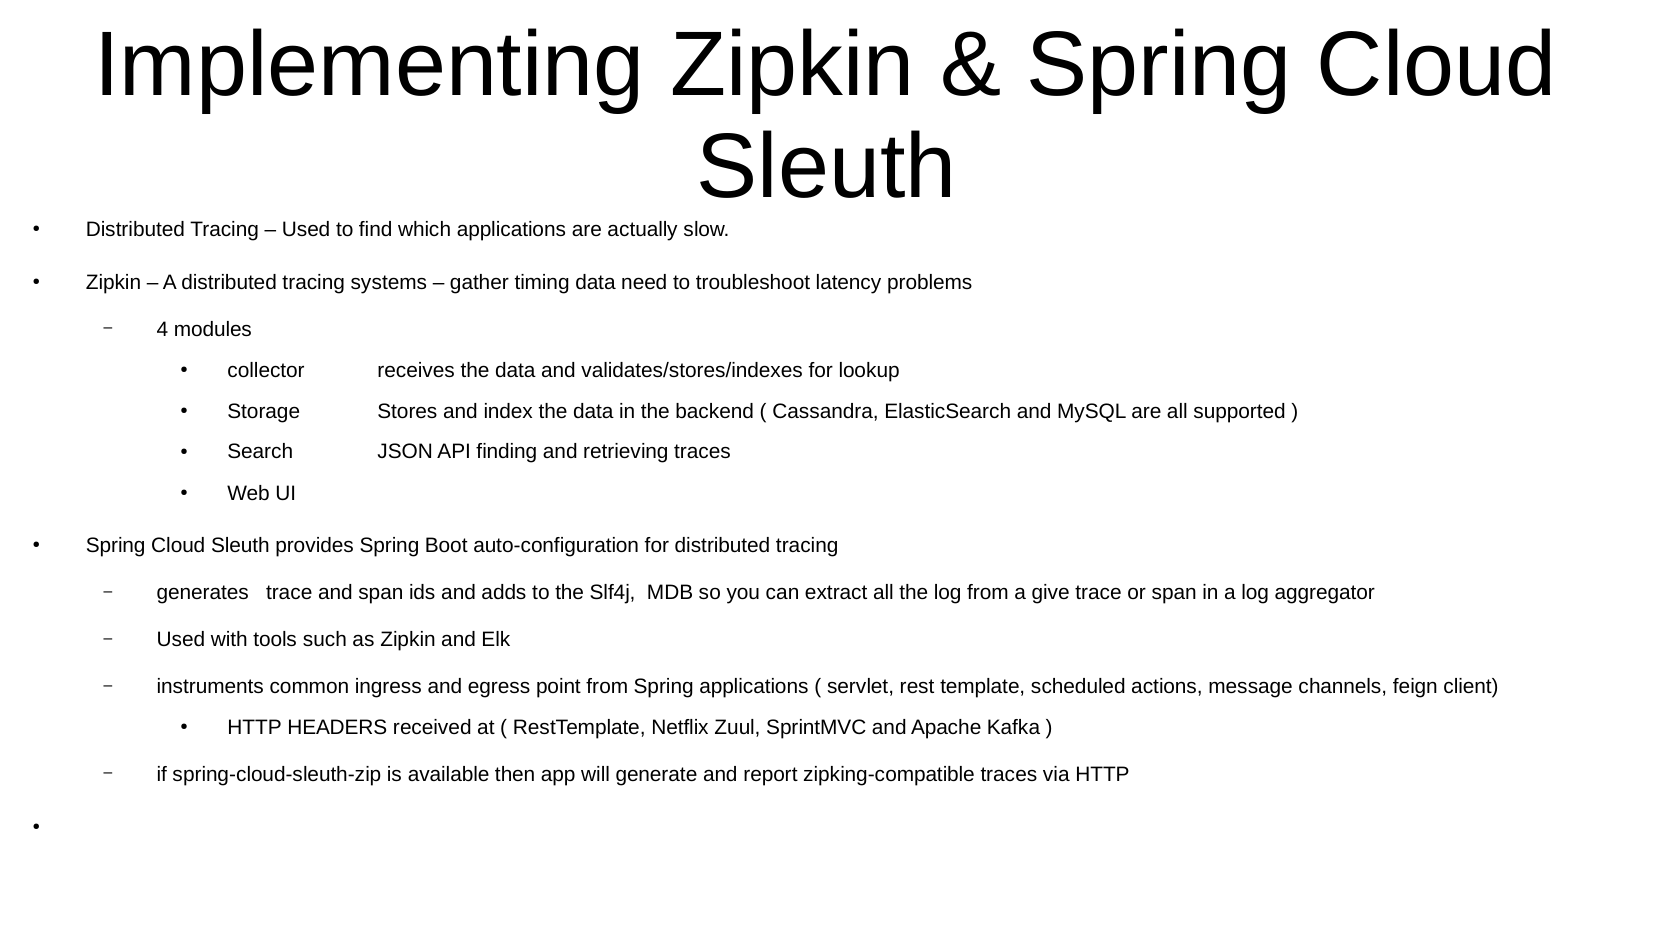

# Implementing Zipkin & Spring Cloud Sleuth
Distributed Tracing – Used to find which applications are actually slow.
Zipkin – A distributed tracing systems – gather timing data need to troubleshoot latency problems
4 modules
collector 	receives the data and validates/stores/indexes for lookup
Storage	 	Stores and index the data in the backend ( Cassandra, ElasticSearch and MySQL are all supported )
Search		JSON API finding and retrieving traces
Web UI
Spring Cloud Sleuth provides Spring Boot auto-configuration for distributed tracing
generates trace and span ids and adds to the Slf4j, MDB so you can extract all the log from a give trace or span in a log aggregator
Used with tools such as Zipkin and Elk
instruments common ingress and egress point from Spring applications ( servlet, rest template, scheduled actions, message channels, feign client)
HTTP HEADERS received at ( RestTemplate, Netflix Zuul, SprintMVC and Apache Kafka )
if spring-cloud-sleuth-zip is available then app will generate and report zipking-compatible traces via HTTP